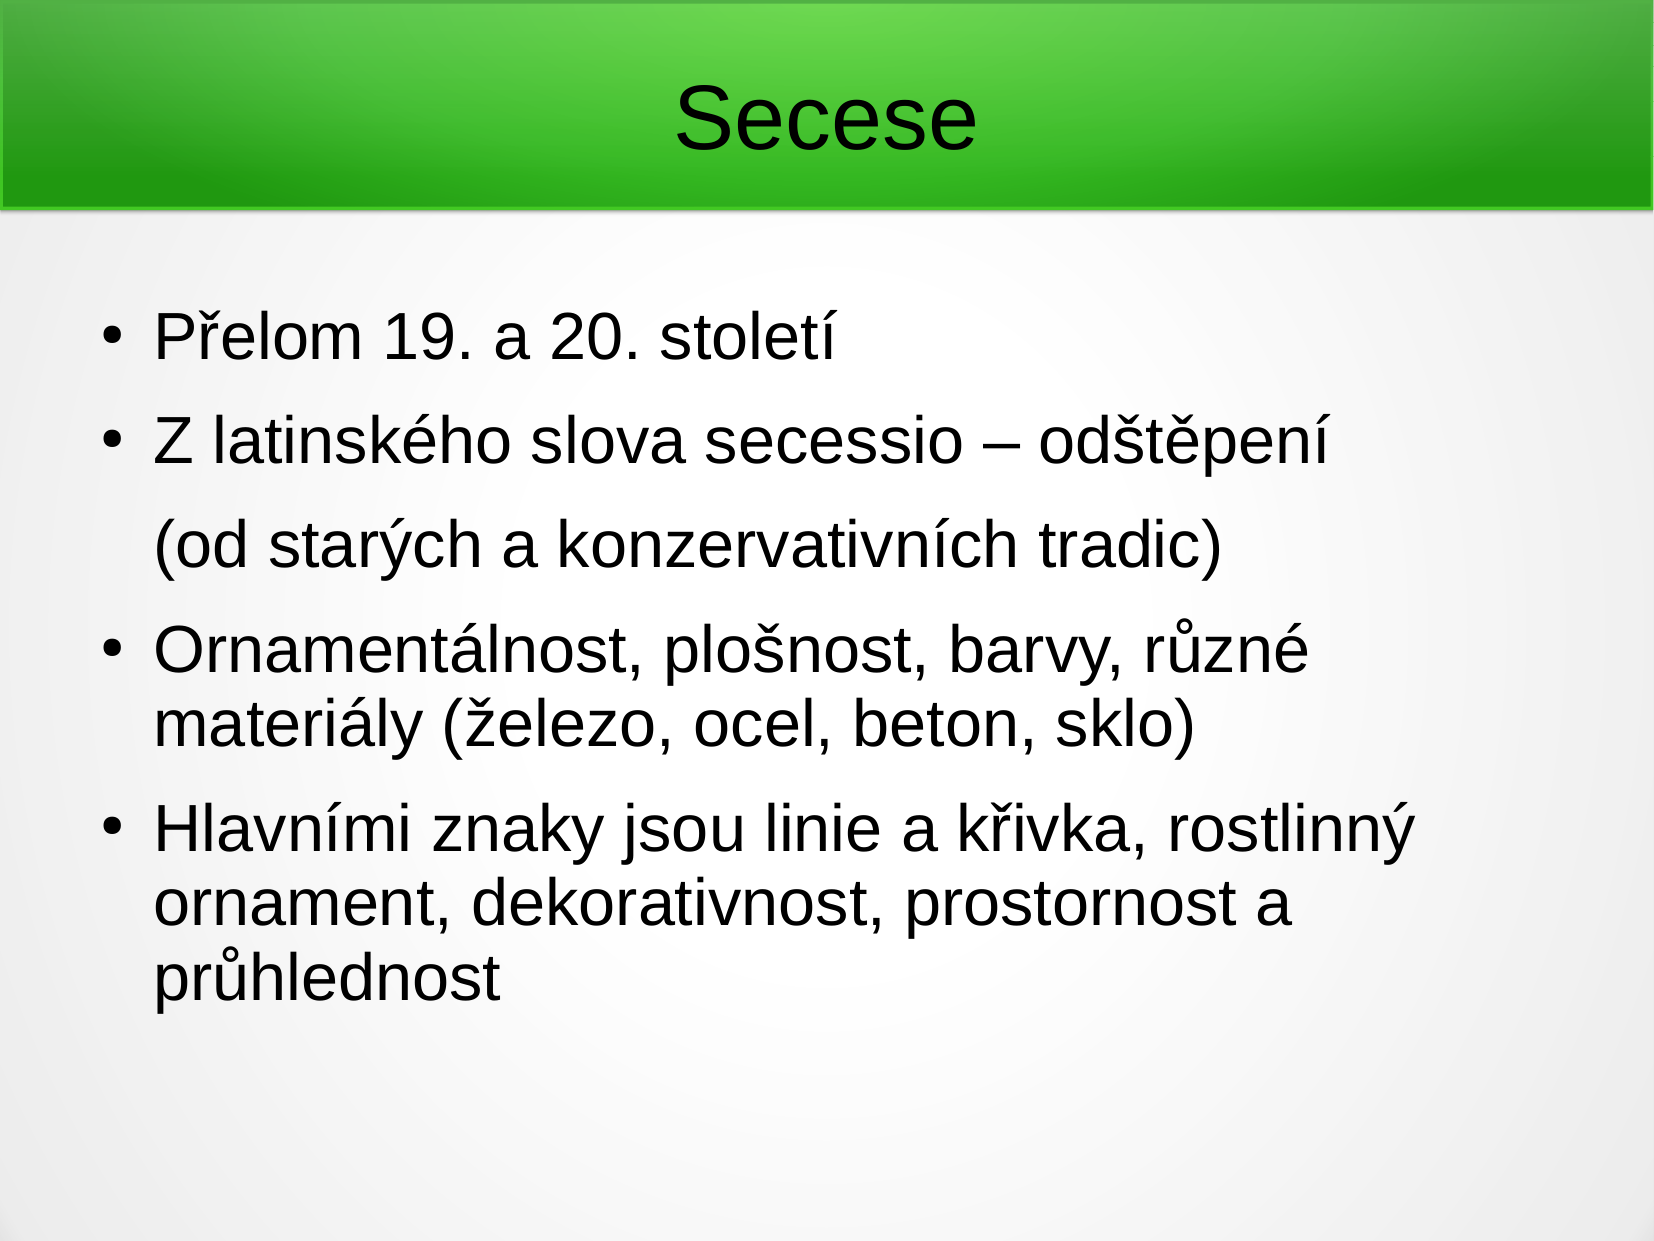

# Secese
Přelom 19. a 20. století
Z latinského slova secessio – odštěpení
(od starých a konzervativních tradic)
Ornamentálnost, plošnost, barvy, různé materiály (železo, ocel, beton, sklo)
Hlavními znaky jsou linie a křivka, rostlinný ornament, dekorativnost, prostornost a průhlednost